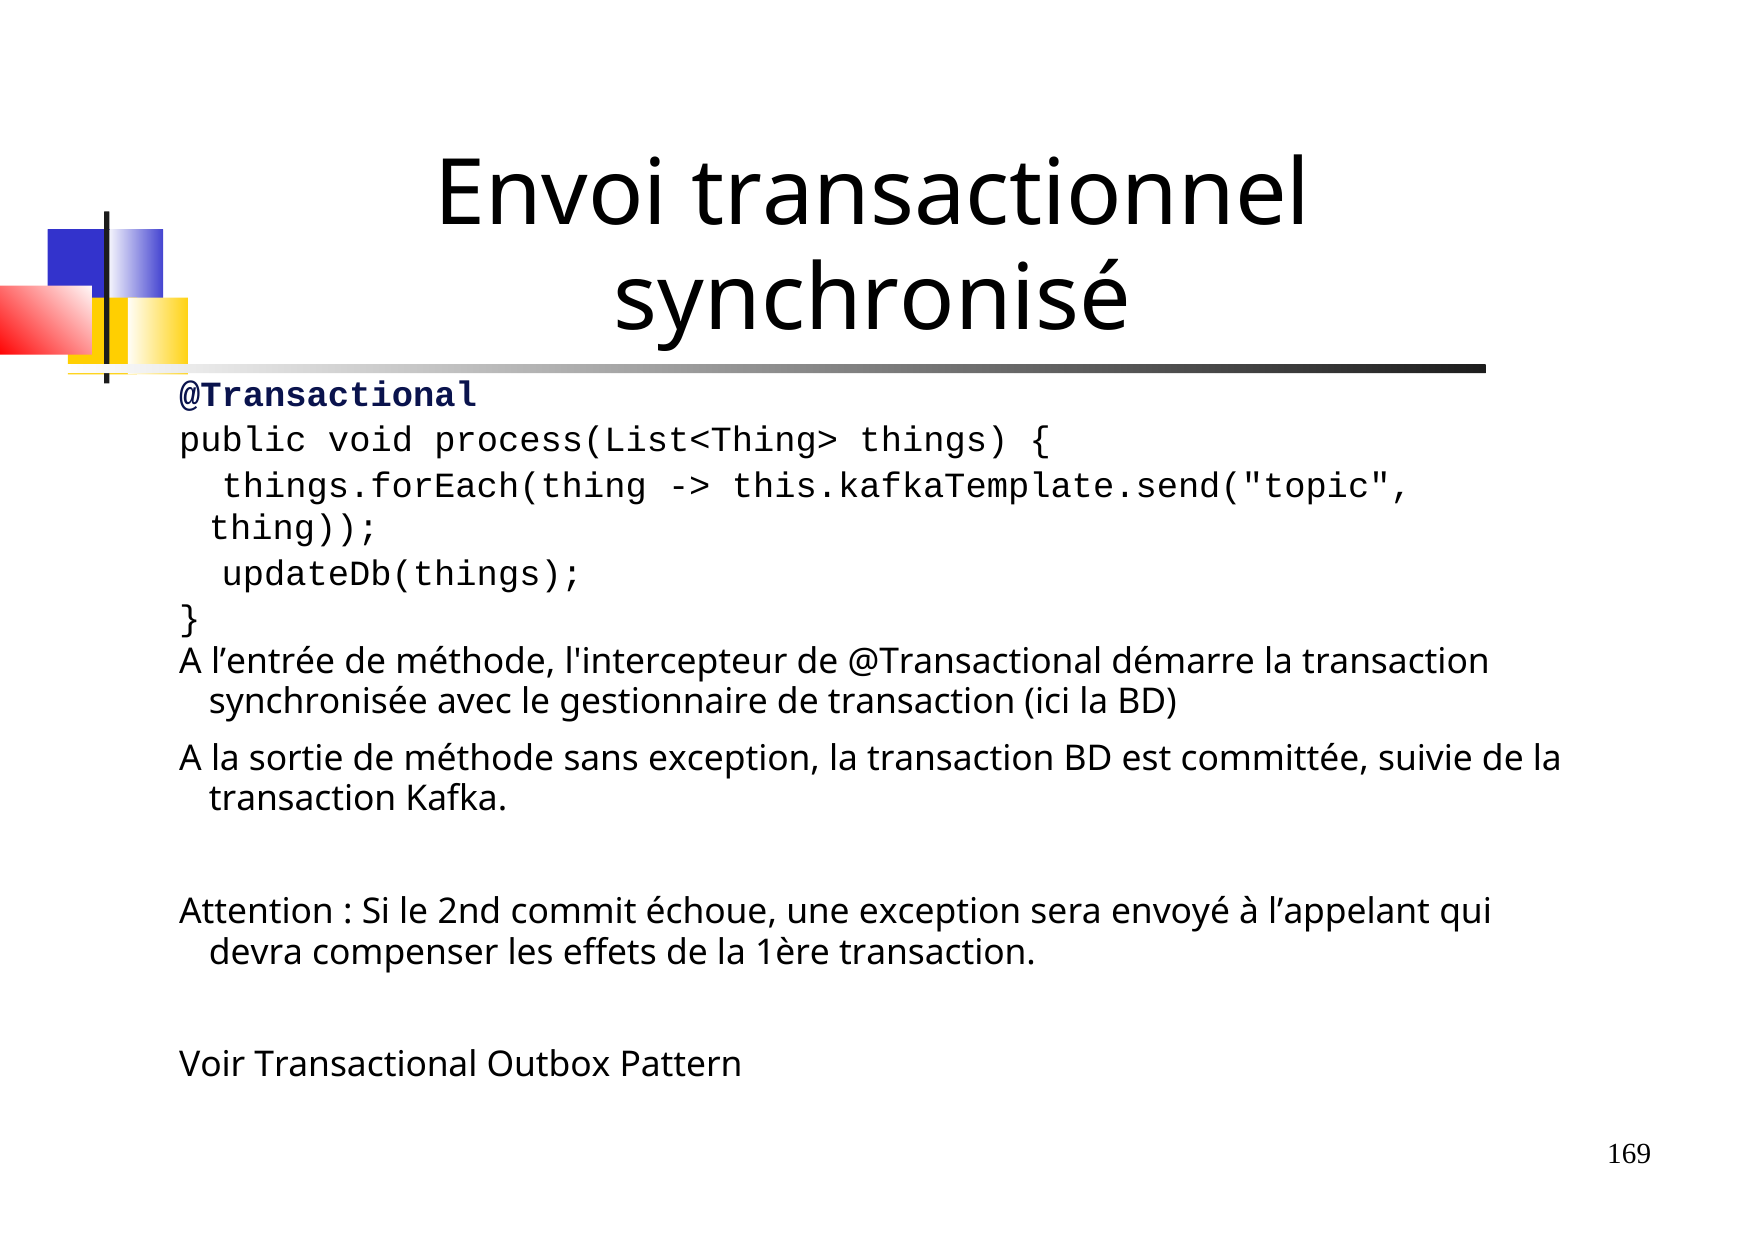

# Envoi transactionnel synchronisé
@Transactional
public void process(List<Thing> things) {
 things.forEach(thing -> this.kafkaTemplate.send("topic", thing));
 updateDb(things);
}
A l’entrée de méthode, l'intercepteur de @Transactional démarre la transaction synchronisée avec le gestionnaire de transaction (ici la BD)
A la sortie de méthode sans exception, la transaction BD est committée, suivie de la transaction Kafka.
Attention : Si le 2nd commit échoue, une exception sera envoyé à l’appelant qui devra compenser les effets de la 1ère transaction.
Voir Transactional Outbox Pattern